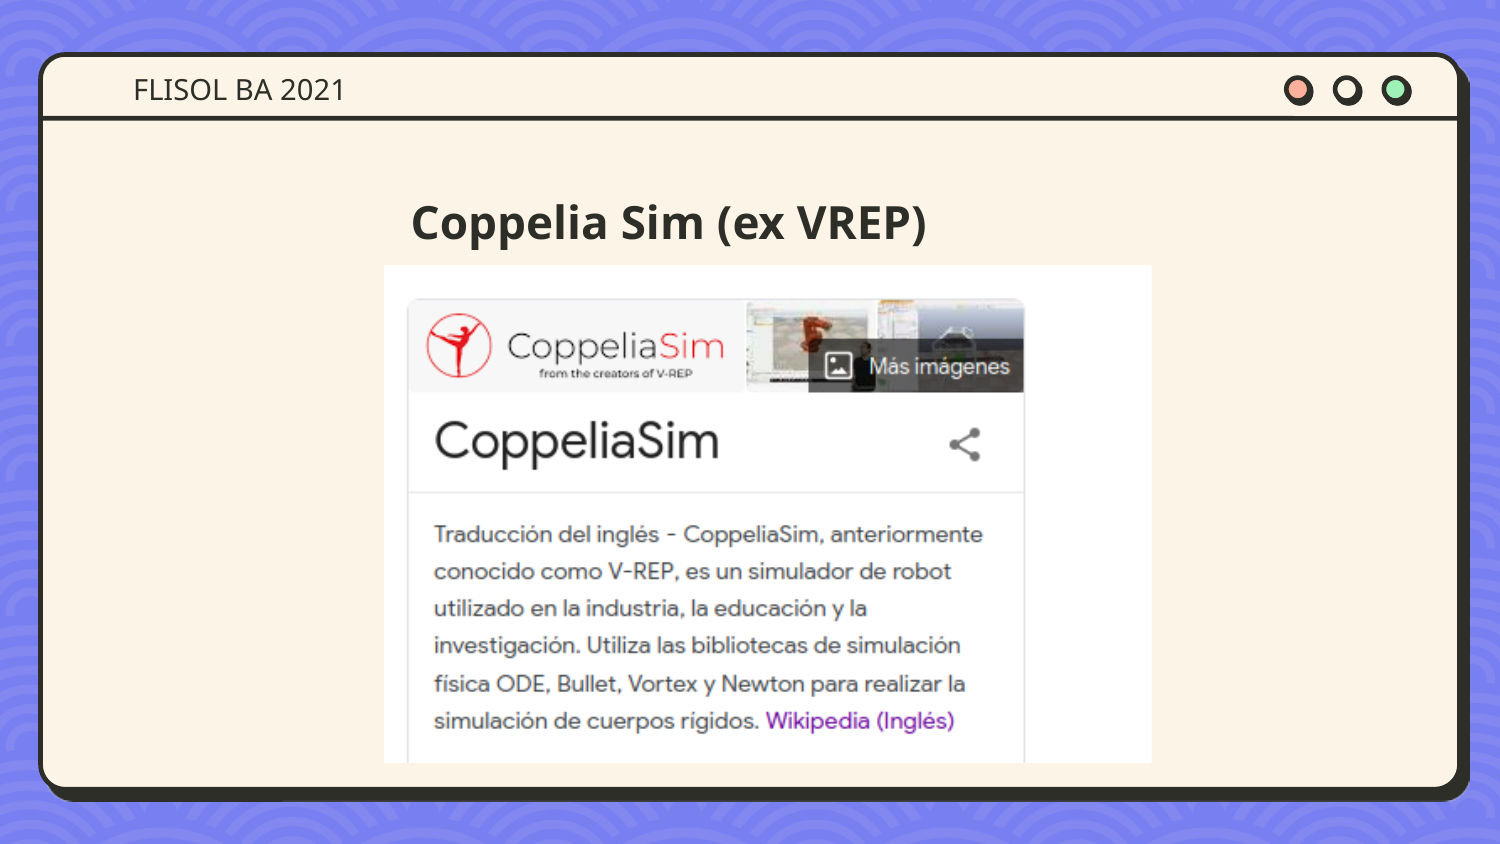

FLISOL BA 2021
# Coppelia Sim (ex VREP)